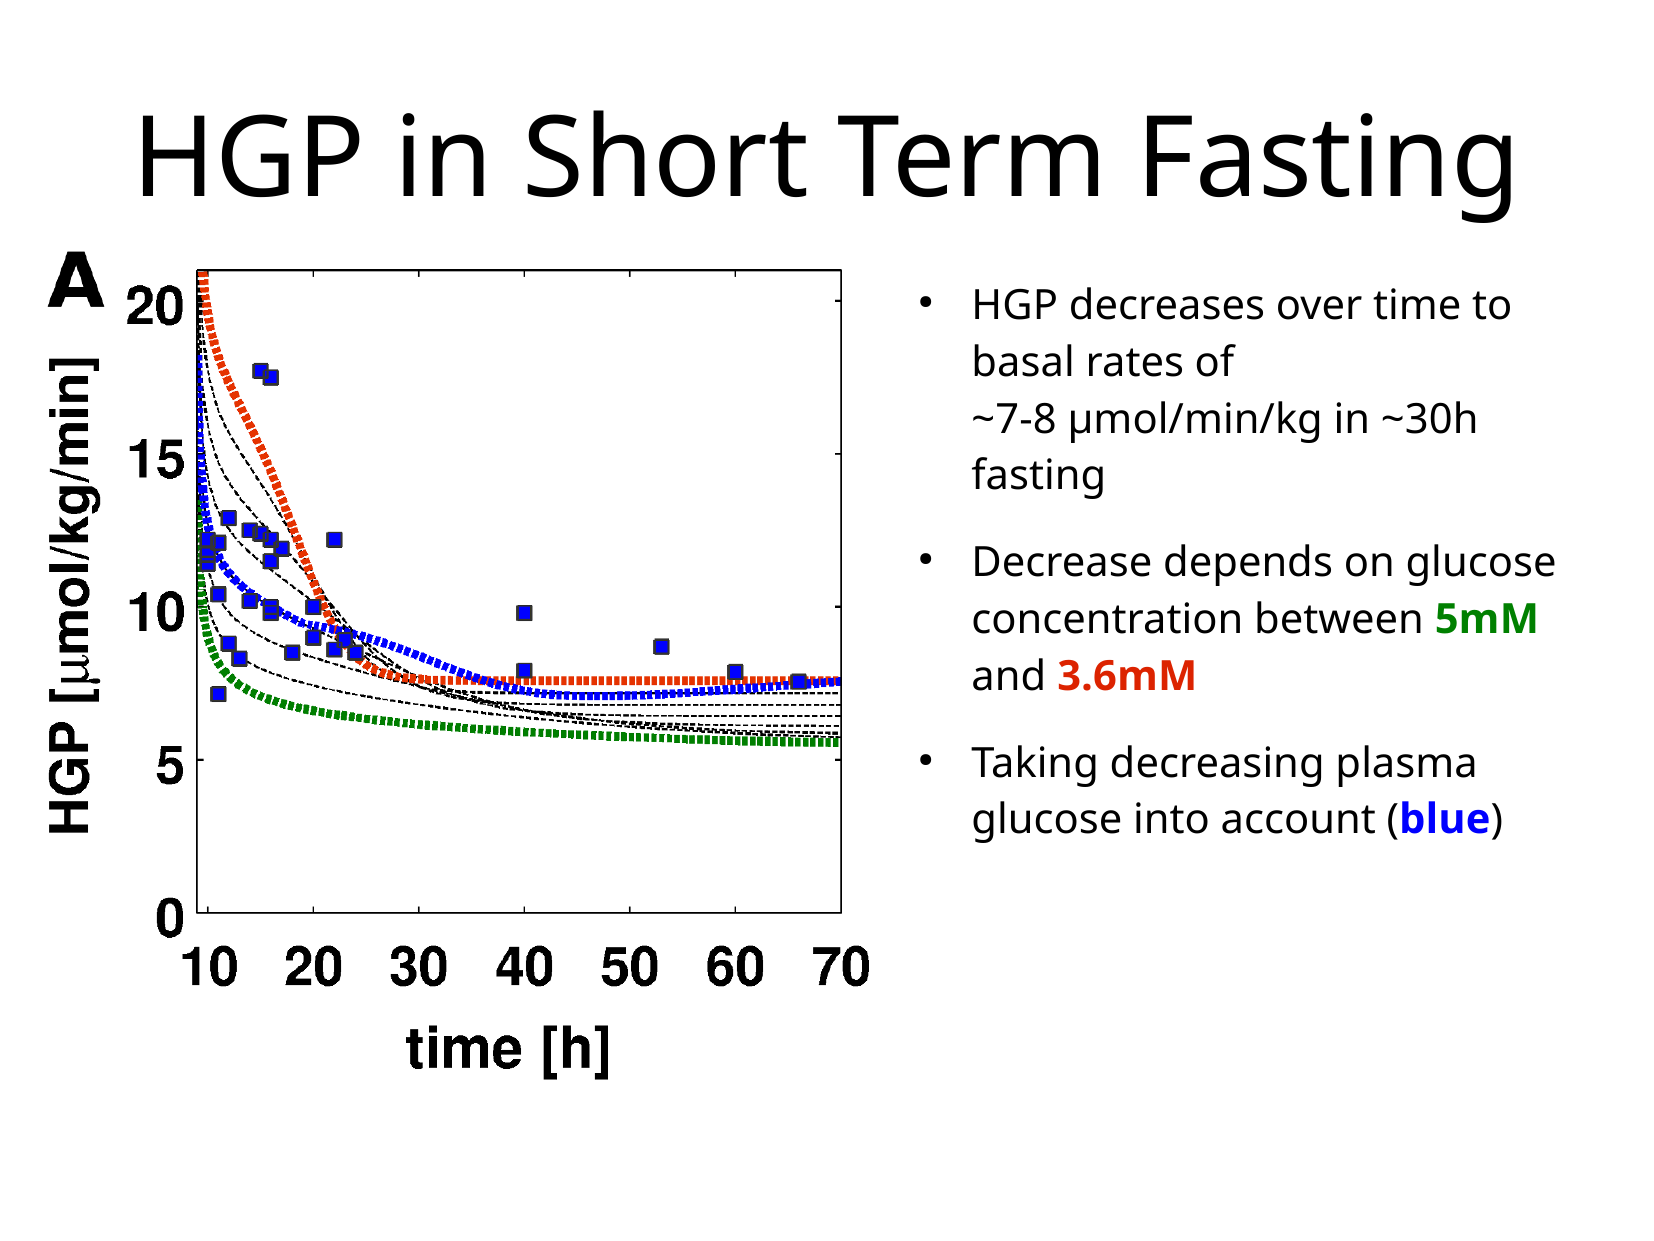

# HGP in Short Term Fasting
HGP decreases over time to basal rates of
~7-8 µmol/min/kg in ~30h fasting
Decrease depends on glucose concentration between 5mM and 3.6mM
Taking decreasing plasma glucose into account (blue)